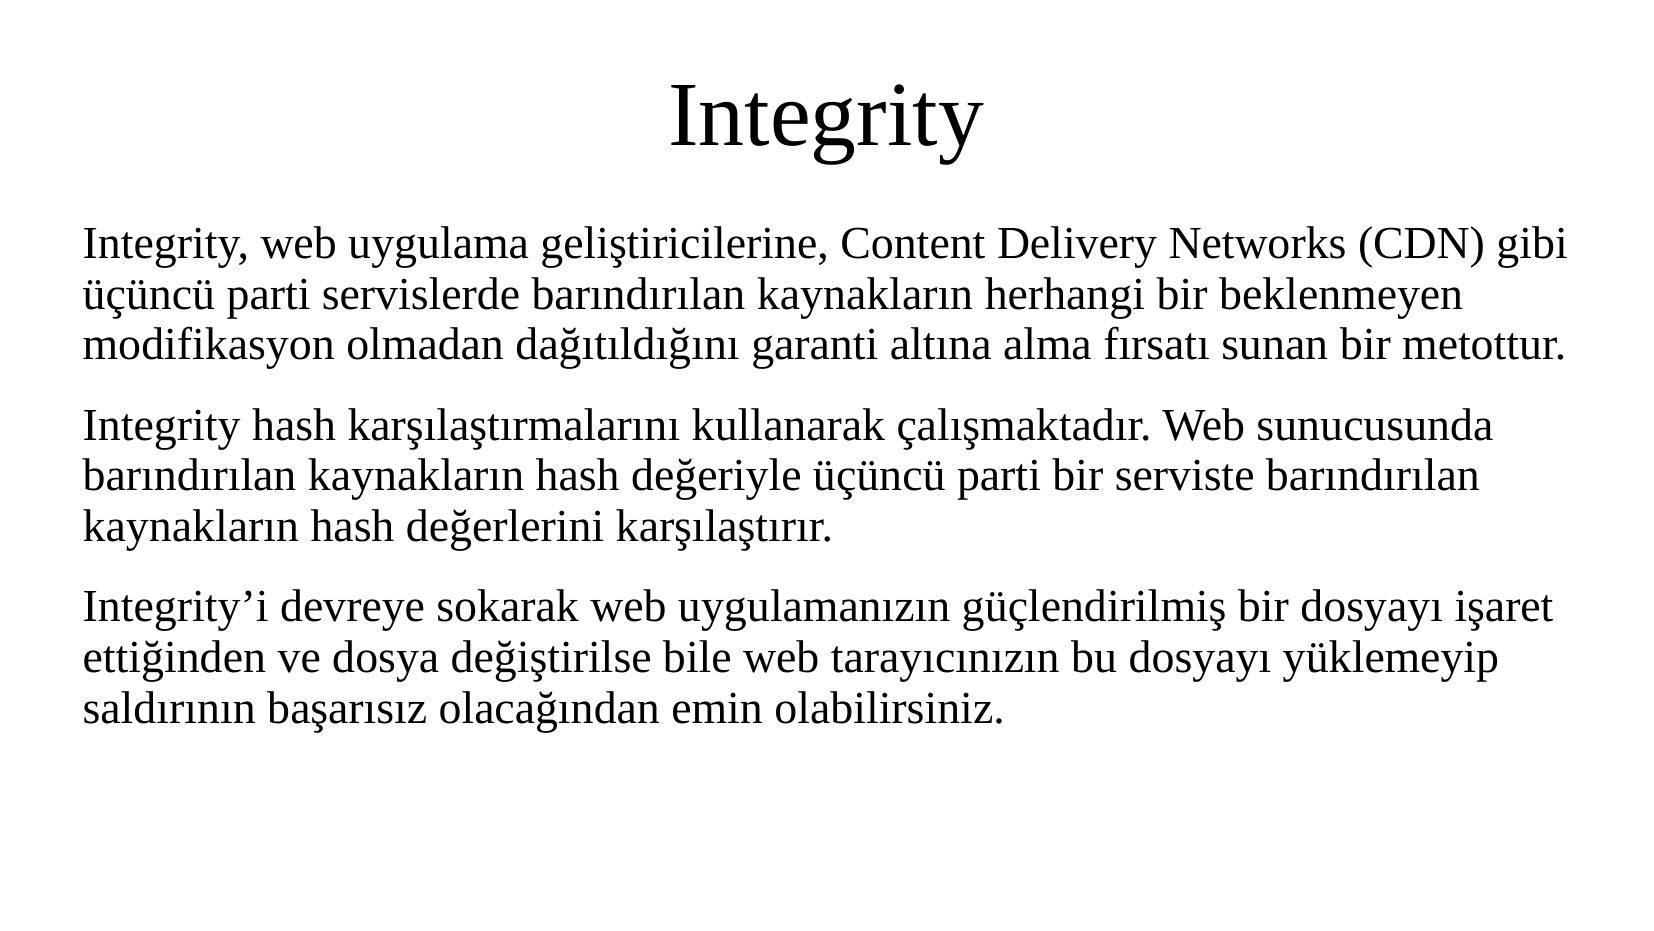

# Integrity
Integrity, web uygulama geliştiricilerine, Content Delivery Networks (CDN) gibi üçüncü parti servislerde barındırılan kaynakların herhangi bir beklenmeyen modifikasyon olmadan dağıtıldığını garanti altına alma fırsatı sunan bir metottur.
Integrity hash karşılaştırmalarını kullanarak çalışmaktadır. Web sunucusunda barındırılan kaynakların hash değeriyle üçüncü parti bir serviste barındırılan kaynakların hash değerlerini karşılaştırır.
Integrity’i devreye sokarak web uygulamanızın güçlendirilmiş bir dosyayı işaret ettiğinden ve dosya değiştirilse bile web tarayıcınızın bu dosyayı yüklemeyip saldırının başarısız olacağından emin olabilirsiniz.